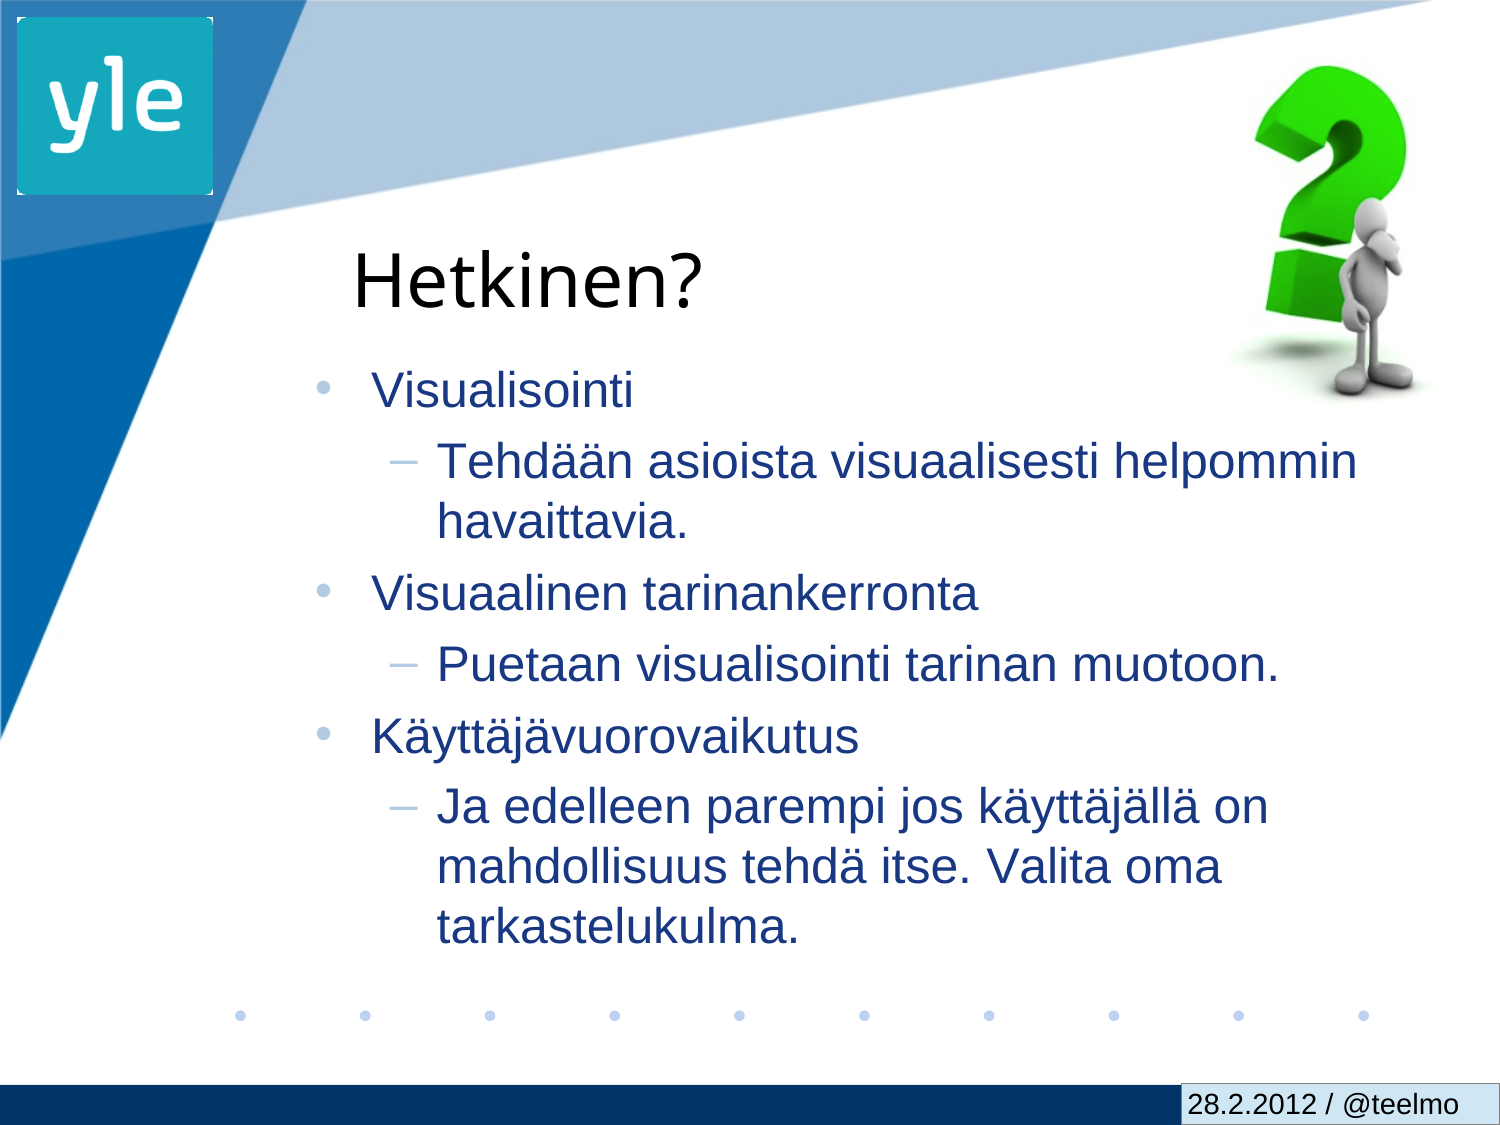

# Hetkinen?
Visualisointi
Tehdään asioista visuaalisesti helpommin havaittavia.
Visuaalinen tarinankerronta
Puetaan visualisointi tarinan muotoon.
Käyttäjävuorovaikutus
Ja edelleen parempi jos käyttäjällä on mahdollisuus tehdä itse. Valita oma tarkastelukulma.
28.2.2012 / @teelmo